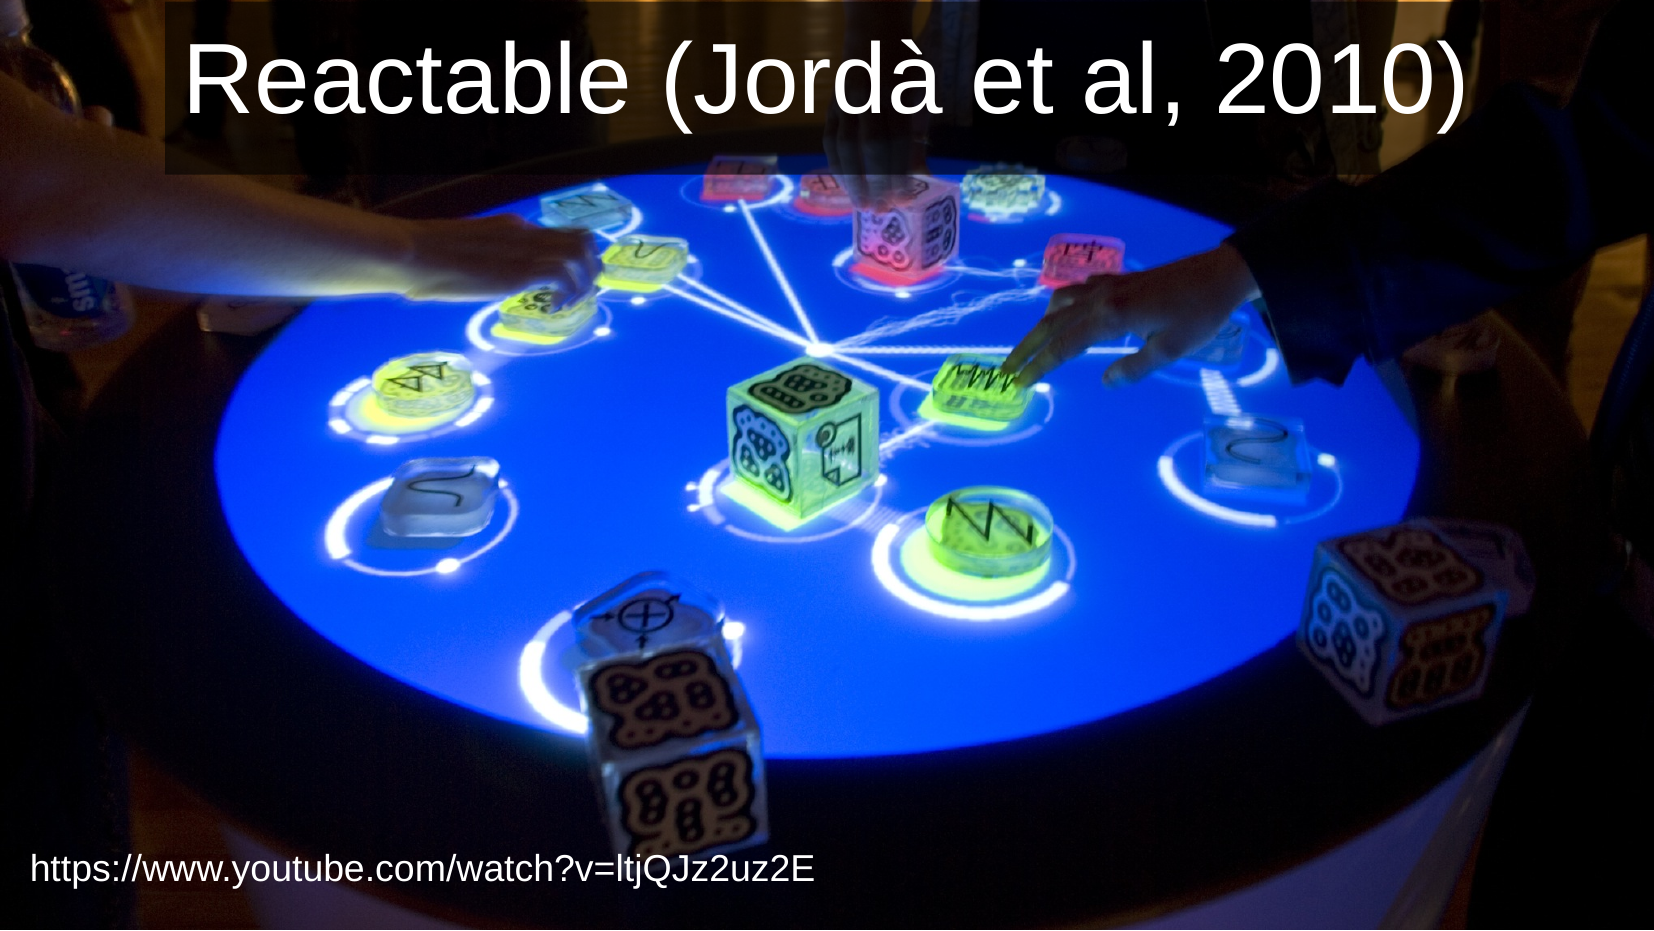

# Reactable (Jordà et al, 2010)
https://www.youtube.com/watch?v=ltjQJz2uz2E